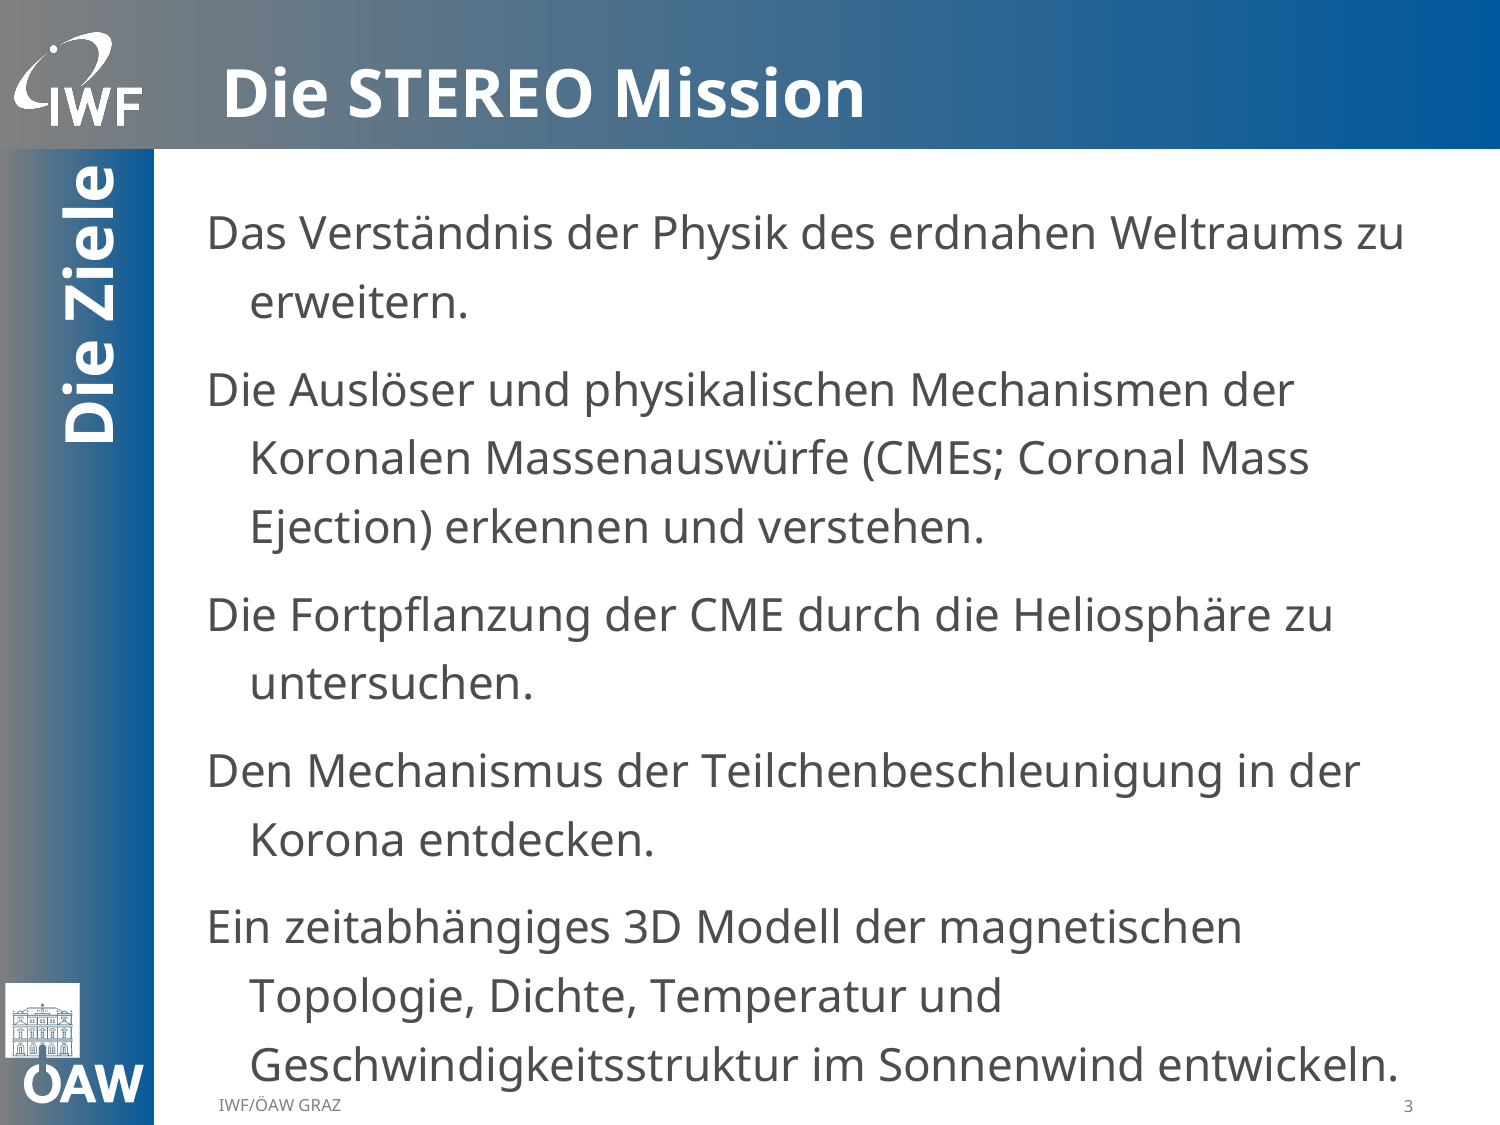

# Die STEREO Mission
Das Verständnis der Physik des erdnahen Weltraums zu erweitern.
Die Auslöser und physikalischen Mechanismen der Koronalen Massenauswürfe (CMEs; Coronal Mass Ejection) erkennen und verstehen.
Die Fortpflanzung der CME durch die Heliosphäre zu untersuchen.
Den Mechanismus der Teilchenbeschleunigung in der Korona entdecken.
Ein zeitabhängiges 3D Modell der magnetischen Topologie, Dichte, Temperatur und Geschwindigkeitsstruktur im Sonnenwind entwickeln.
Die Ziele
IWF/ÖAW GRAZ
3